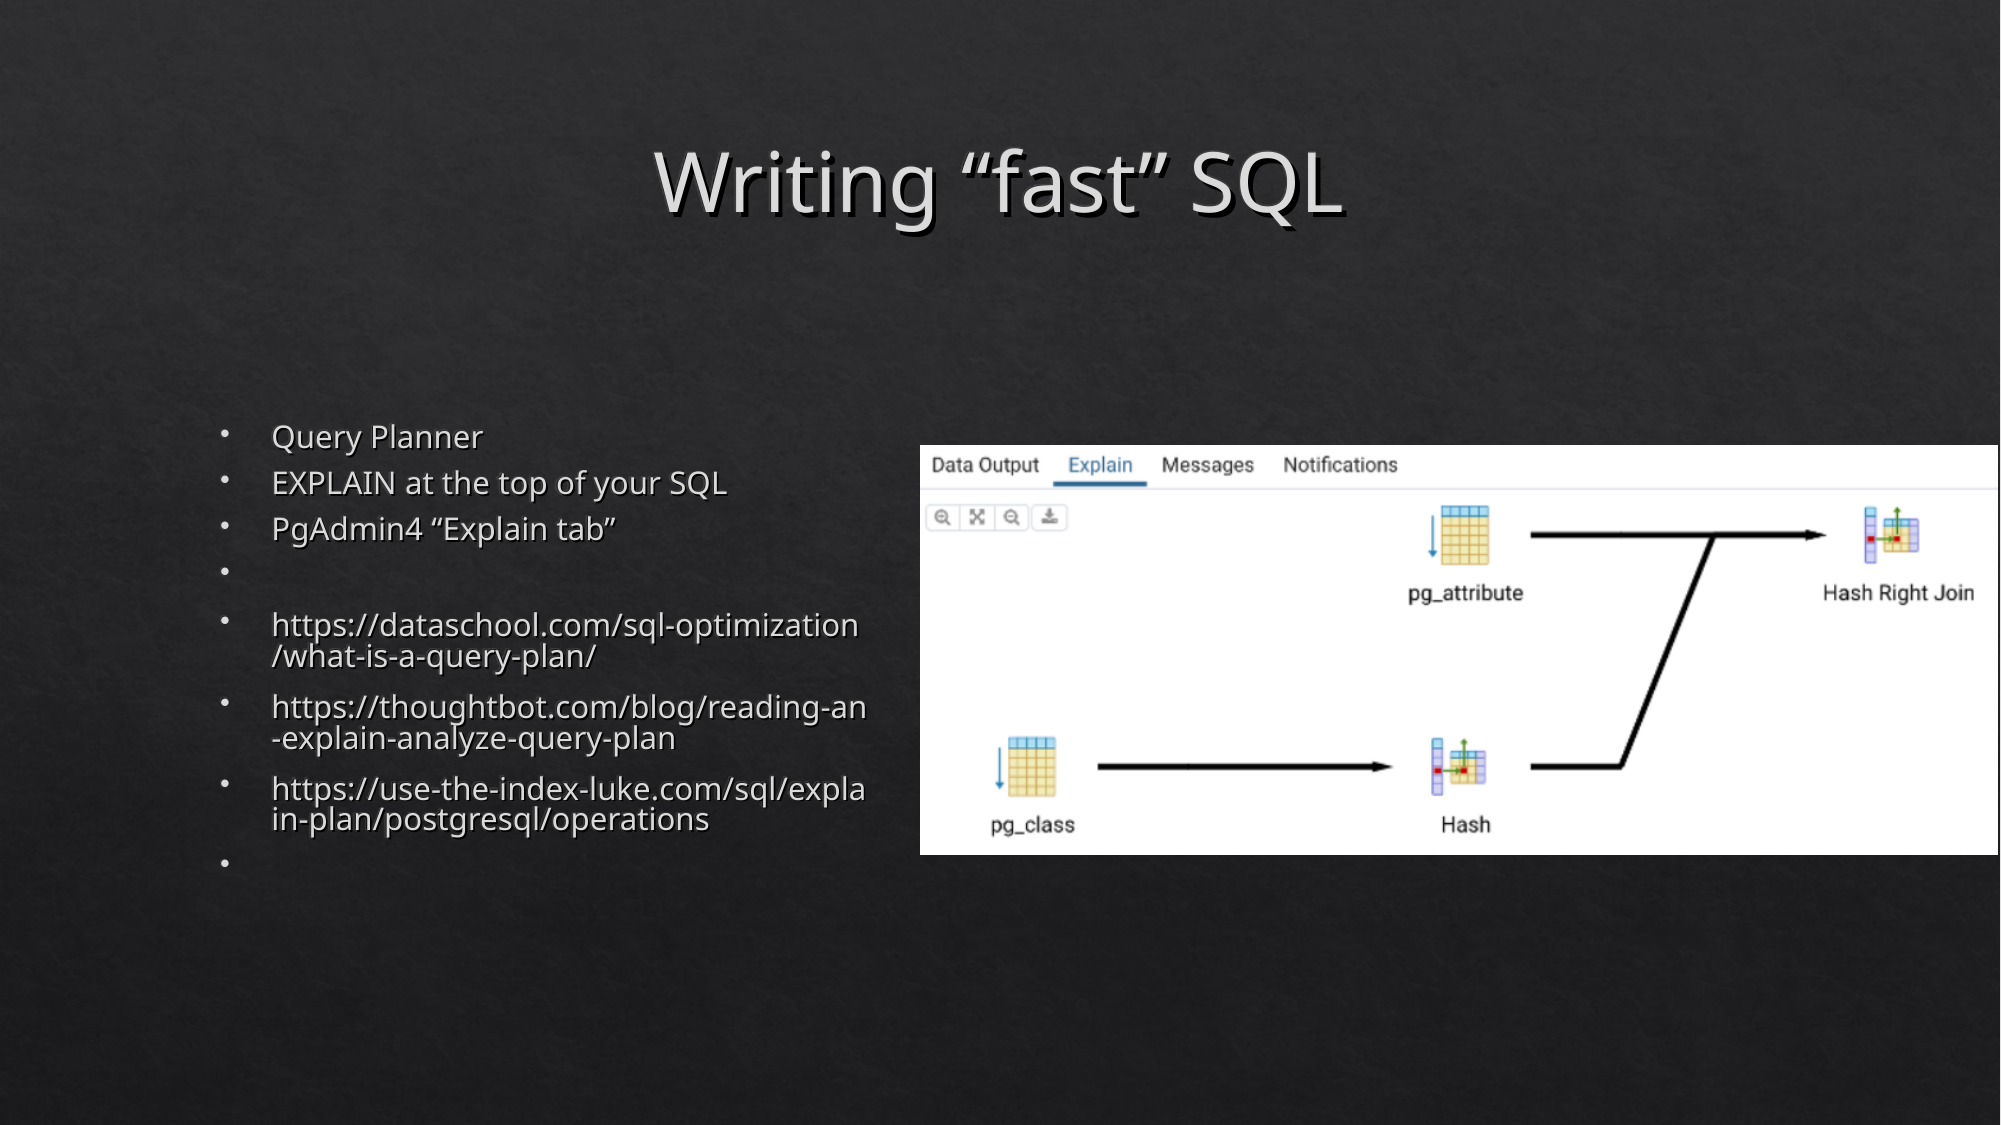

# Writing “fast” SQL
Query Planner
EXPLAIN at the top of your SQL
PgAdmin4 “Explain tab”
https://dataschool.com/sql-optimization/what-is-a-query-plan/
https://thoughtbot.com/blog/reading-an-explain-analyze-query-plan
https://use-the-index-luke.com/sql/explain-plan/postgresql/operations